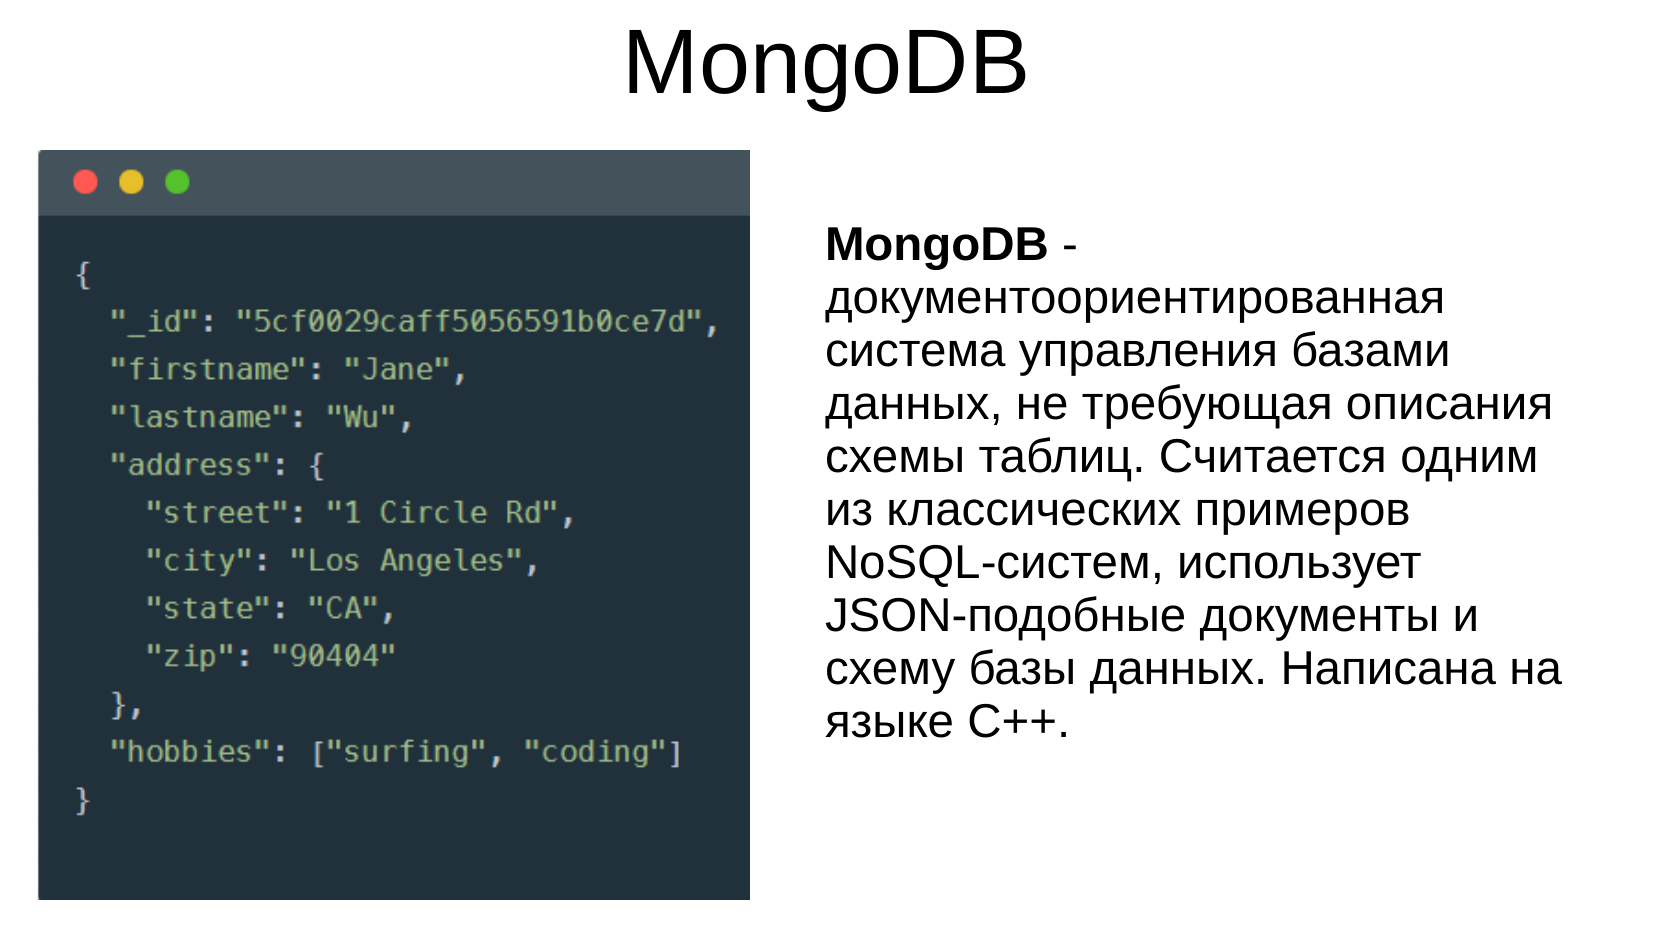

# MongoDB
MongoDB - документоориентированная система управления базами данных, не требующая описания схемы таблиц. Считается одним из классических примеров NoSQL-систем, использует JSON-подобные документы и схему базы данных. Написана на языке C++.